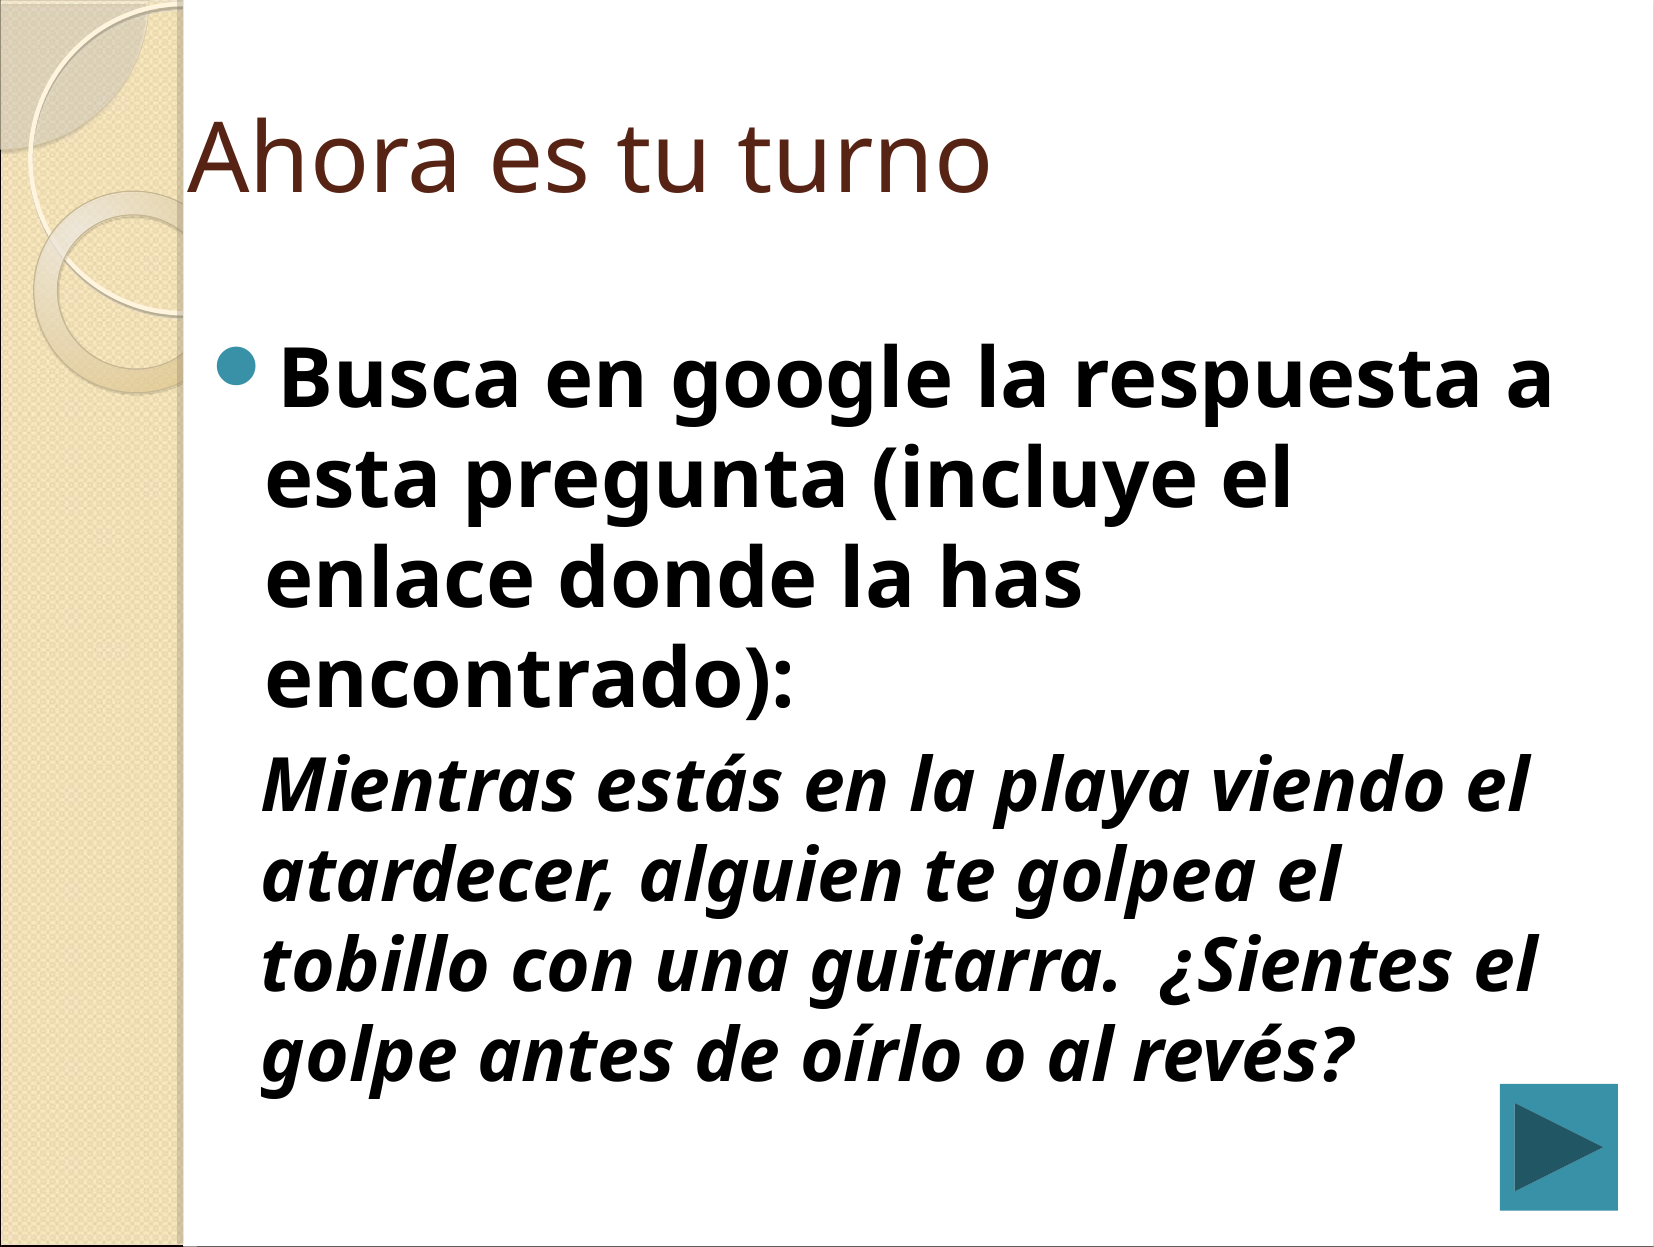

# Ahora es tu turno
Busca en google la respuesta a esta pregunta (incluye el enlace donde la has encontrado):
Mientras estás en la playa viendo el atardecer, alguien te golpea el tobillo con una guitarra. ¿Sientes el golpe antes de oírlo o al revés?